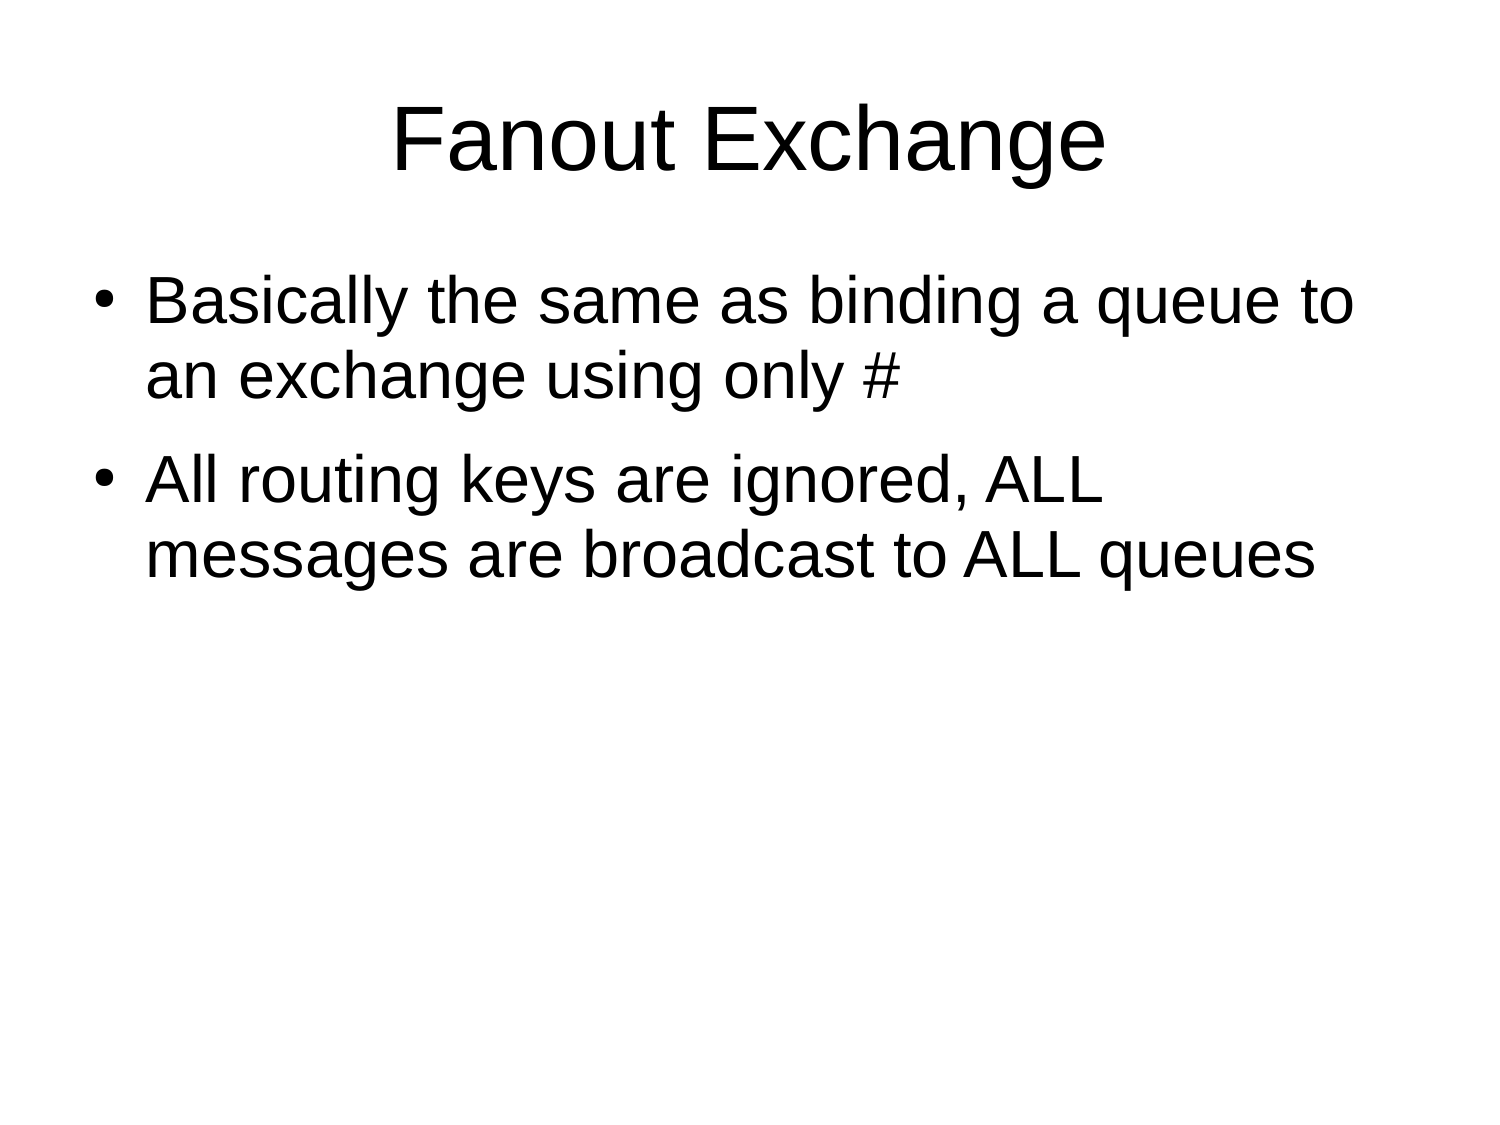

# Fanout Exchange
Basically the same as binding a queue to an exchange using only #
All routing keys are ignored, ALL messages are broadcast to ALL queues